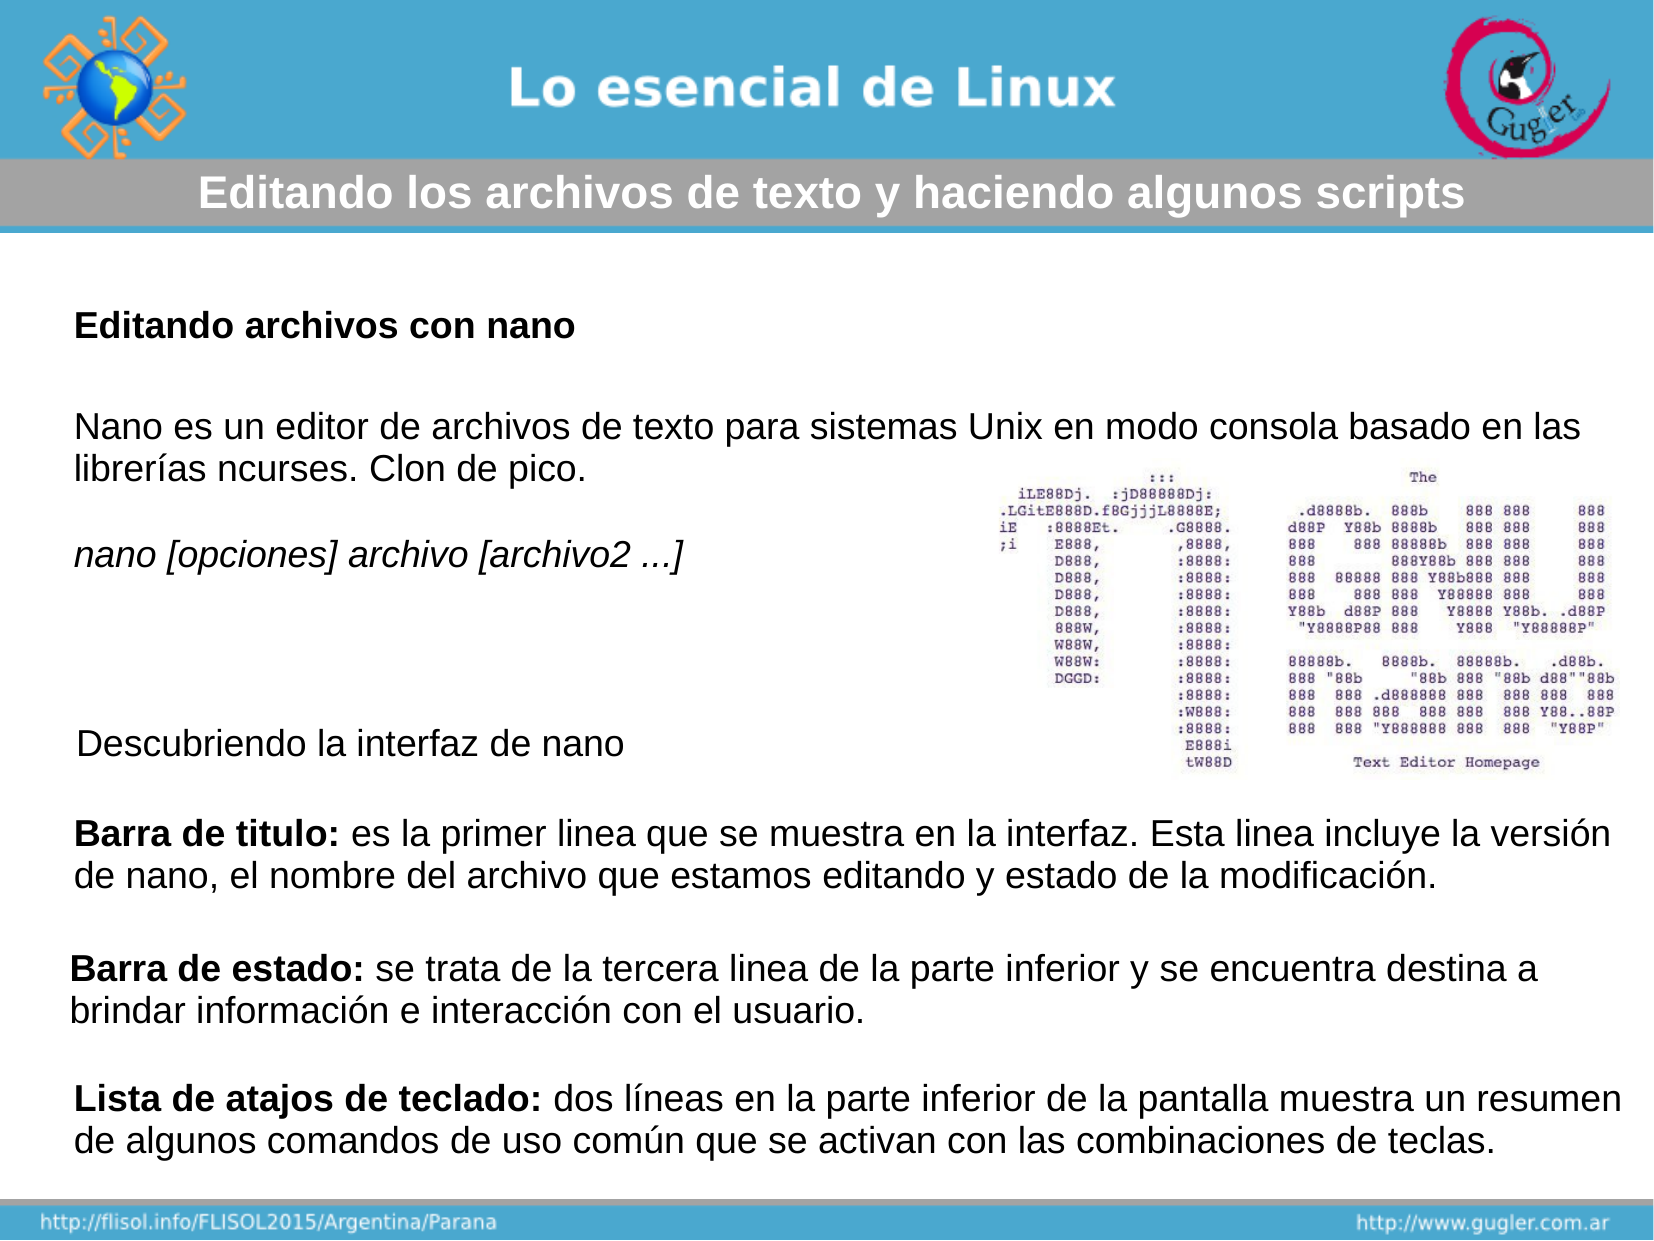

Editando los archivos de texto y haciendo algunos scripts
Editando archivos con nano
Nano es un editor de archivos de texto para sistemas Unix en modo consola basado en las
librerías ncurses. Clon de pico.
nano [opciones] archivo [archivo2 ...]
Descubriendo la interfaz de nano
Barra de titulo: es la primer linea que se muestra en la interfaz. Esta linea incluye la versión
de nano, el nombre del archivo que estamos editando y estado de la modificación.
Barra de estado: se trata de la tercera linea de la parte inferior y se encuentra destina a
brindar información e interacción con el usuario.
Lista de atajos de teclado: dos líneas en la parte inferior de la pantalla muestra un resumen
de algunos comandos de uso común que se activan con las combinaciones de teclas.